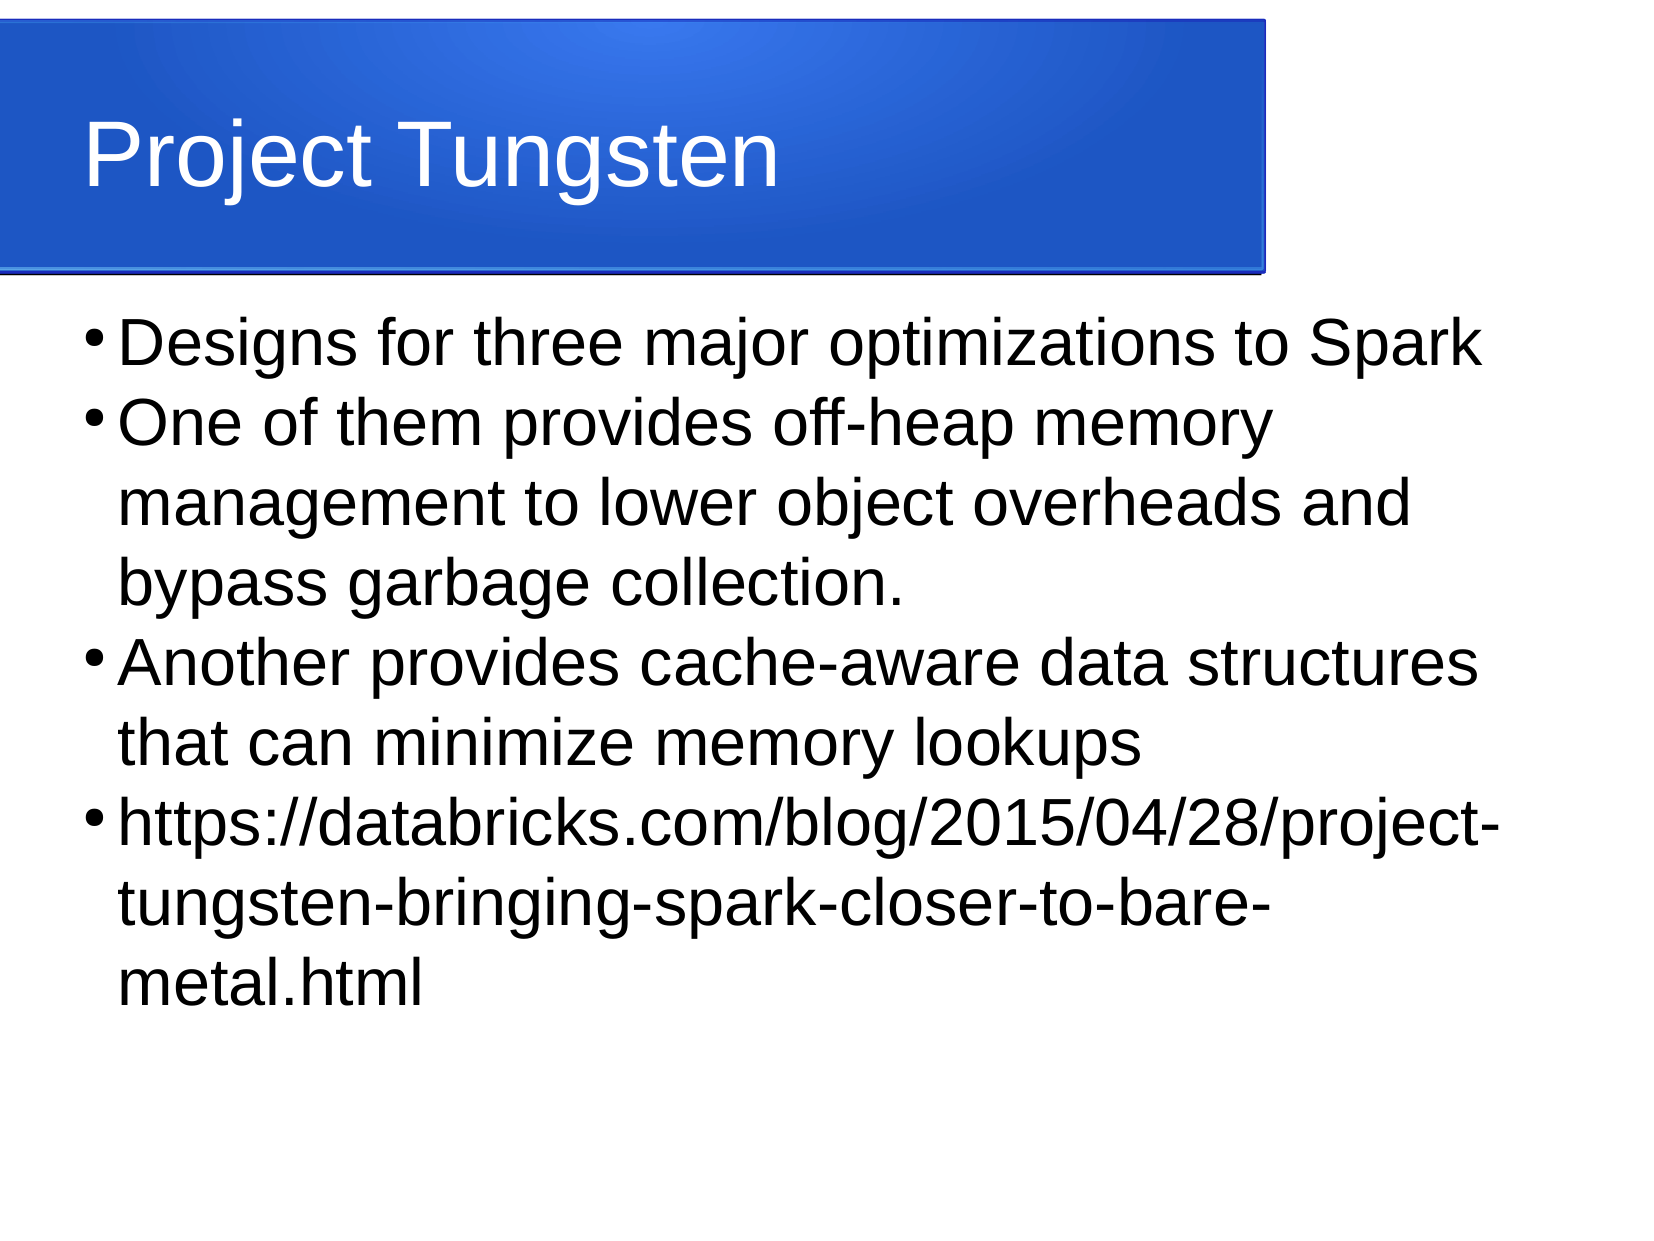

Project Tungsten
Designs for three major optimizations to Spark
One of them provides off-heap memory management to lower object overheads and bypass garbage collection.
Another provides cache-aware data structures that can minimize memory lookups
https://databricks.com/blog/2015/04/28/project-tungsten-bringing-spark-closer-to-bare-metal.html